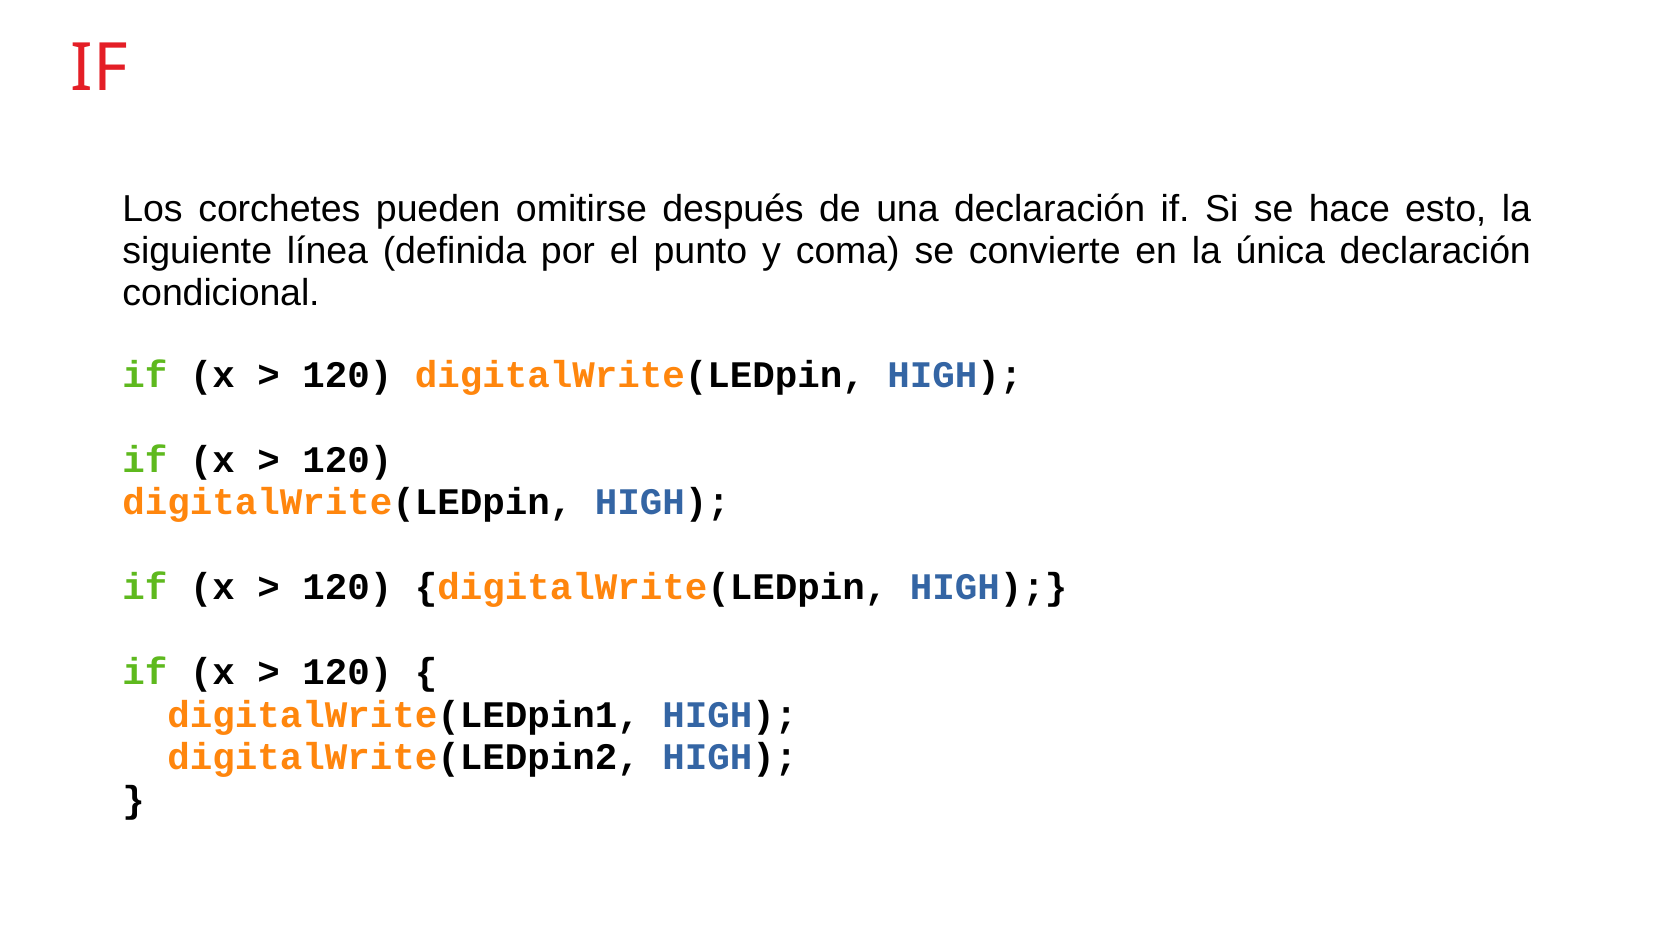

# IF
Los corchetes pueden omitirse después de una declaración if. Si se hace esto, la siguiente línea (definida por el punto y coma) se convierte en la única declaración condicional.
if (x > 120) digitalWrite(LEDpin, HIGH);
if (x > 120)
digitalWrite(LEDpin, HIGH);
if (x > 120) {digitalWrite(LEDpin, HIGH);}
if (x > 120) {
 digitalWrite(LEDpin1, HIGH);
 digitalWrite(LEDpin2, HIGH);
}